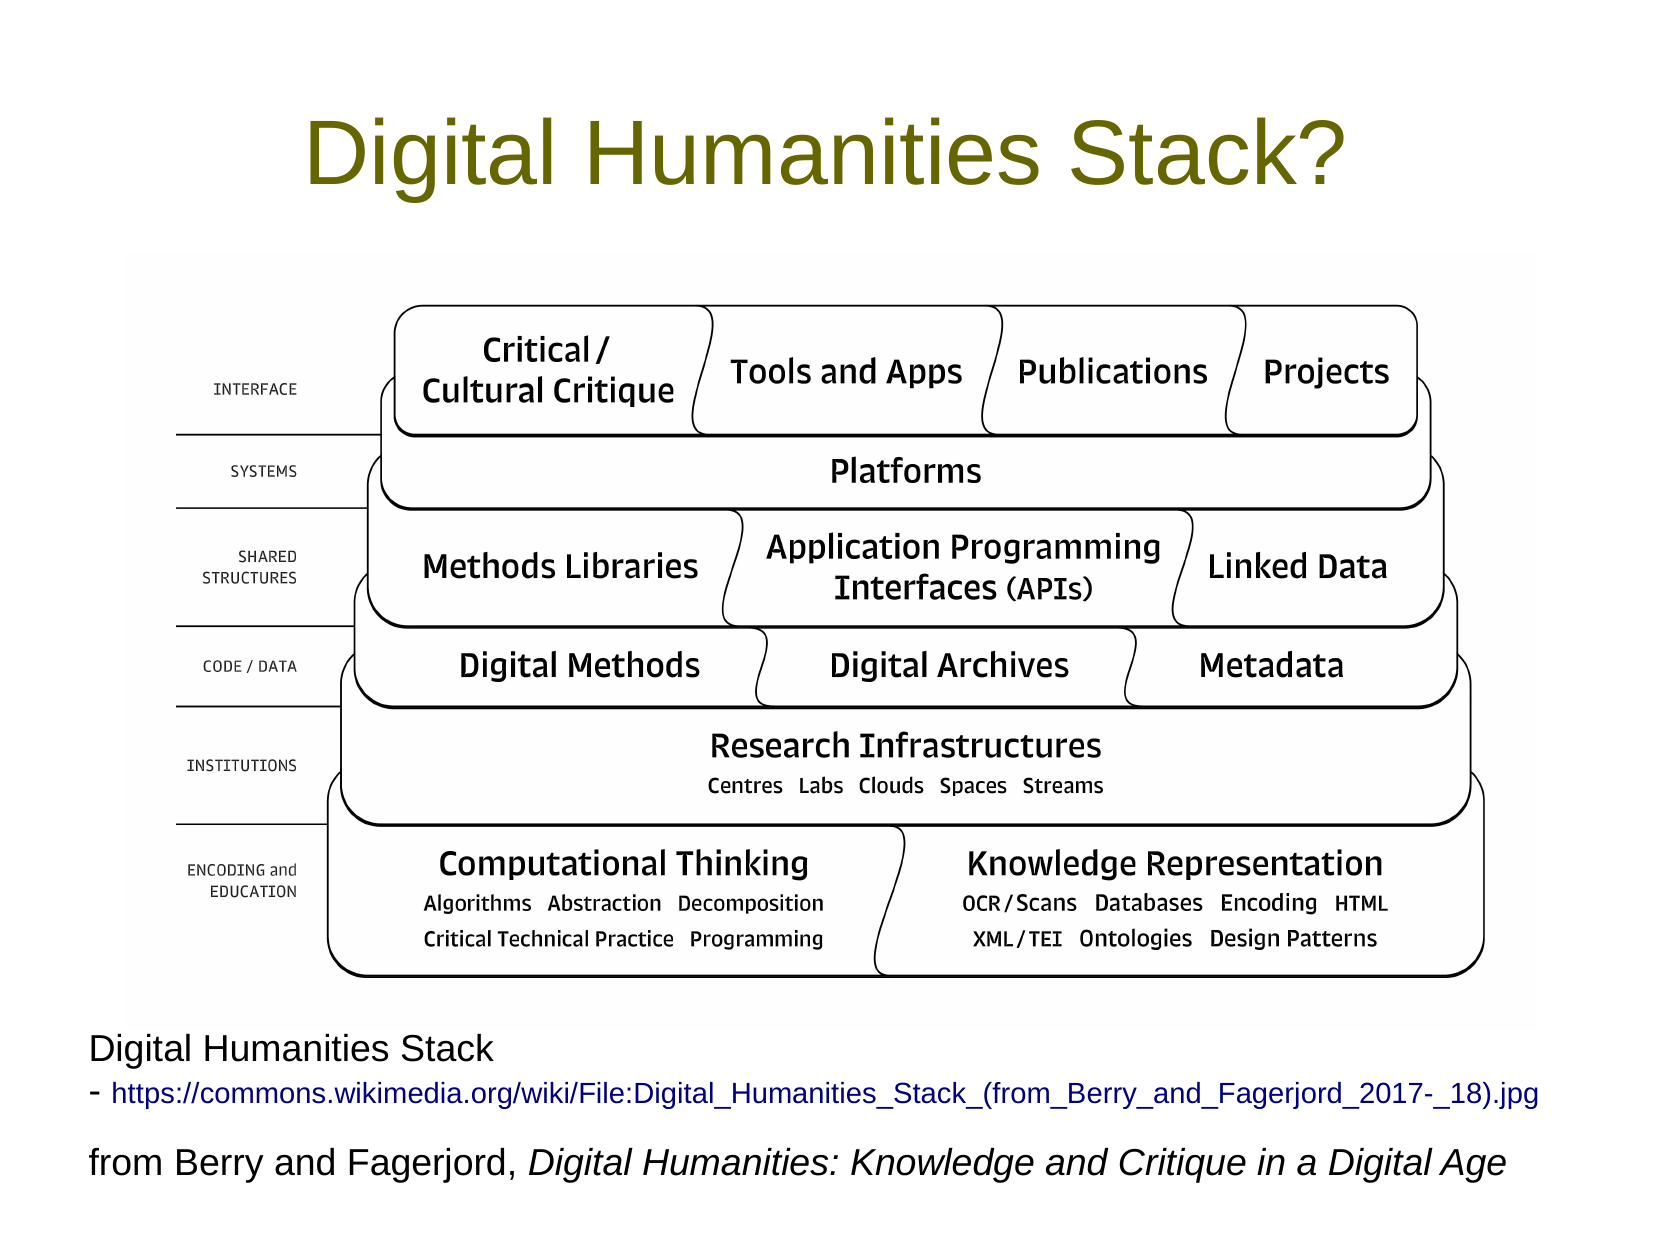

# Digital Humanities Stack?
Digital Humanities Stack
- https://commons.wikimedia.org/wiki/File:Digital_Humanities_Stack_(from_Berry_and_Fagerjord_2017-_18).jpg
from Berry and Fagerjord, Digital Humanities: Knowledge and Critique in a Digital Age